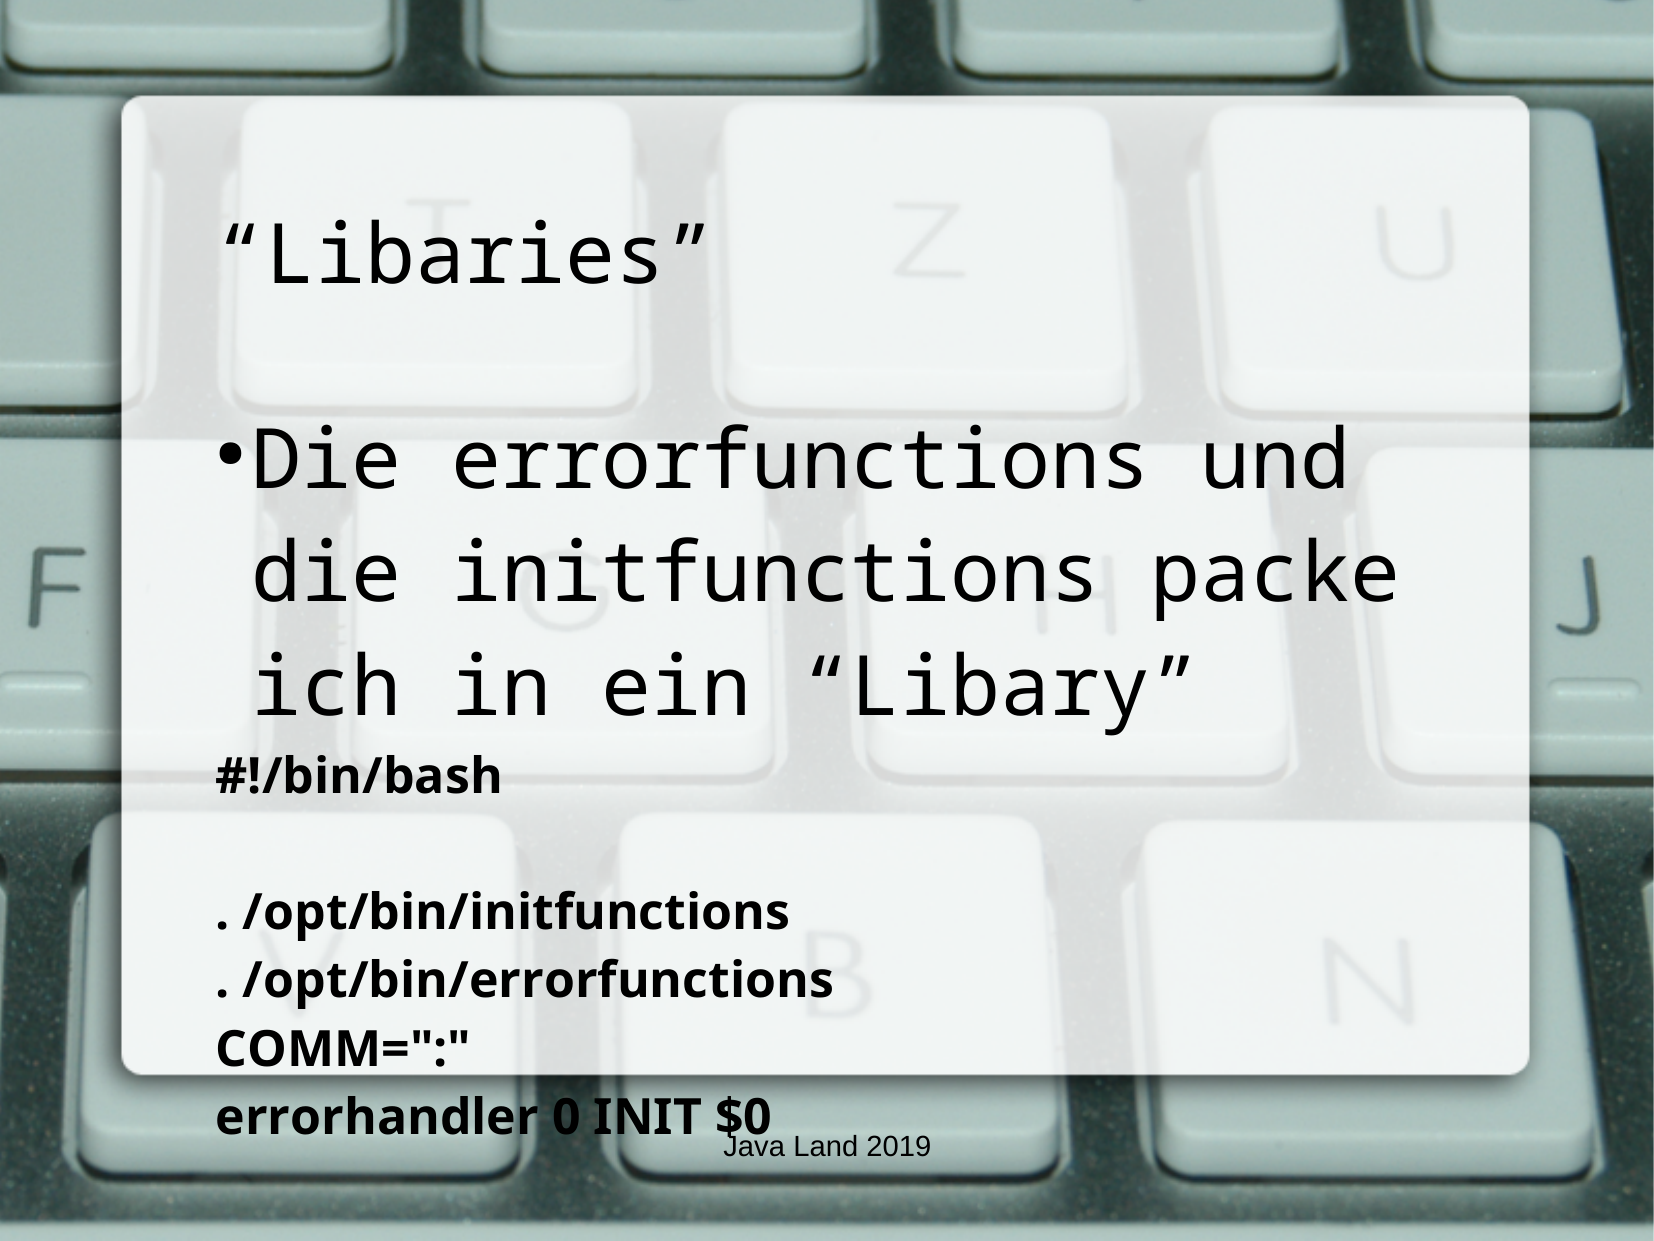

#
“Libaries”
Die errorfunctions und die initfunctions packe ich in ein “Libary”
#!/bin/bash
. /opt/bin/initfunctions
. /opt/bin/errorfunctions
COMM=":"
errorhandler 0 INIT $0